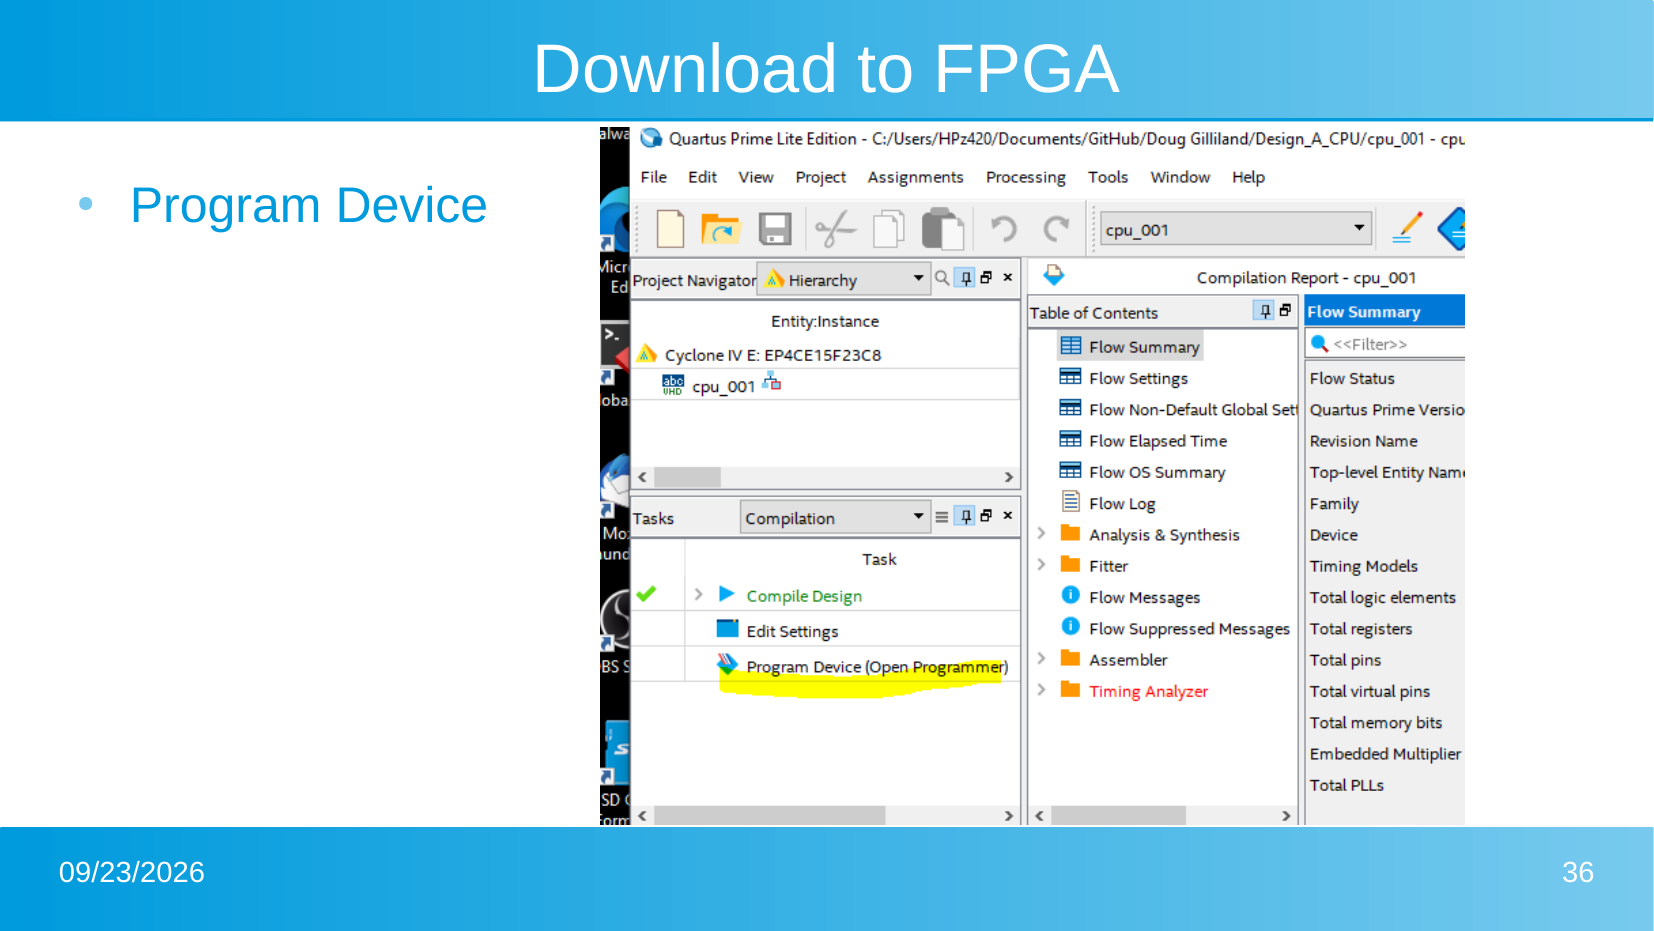

# Download to FPGA
Program Device
36